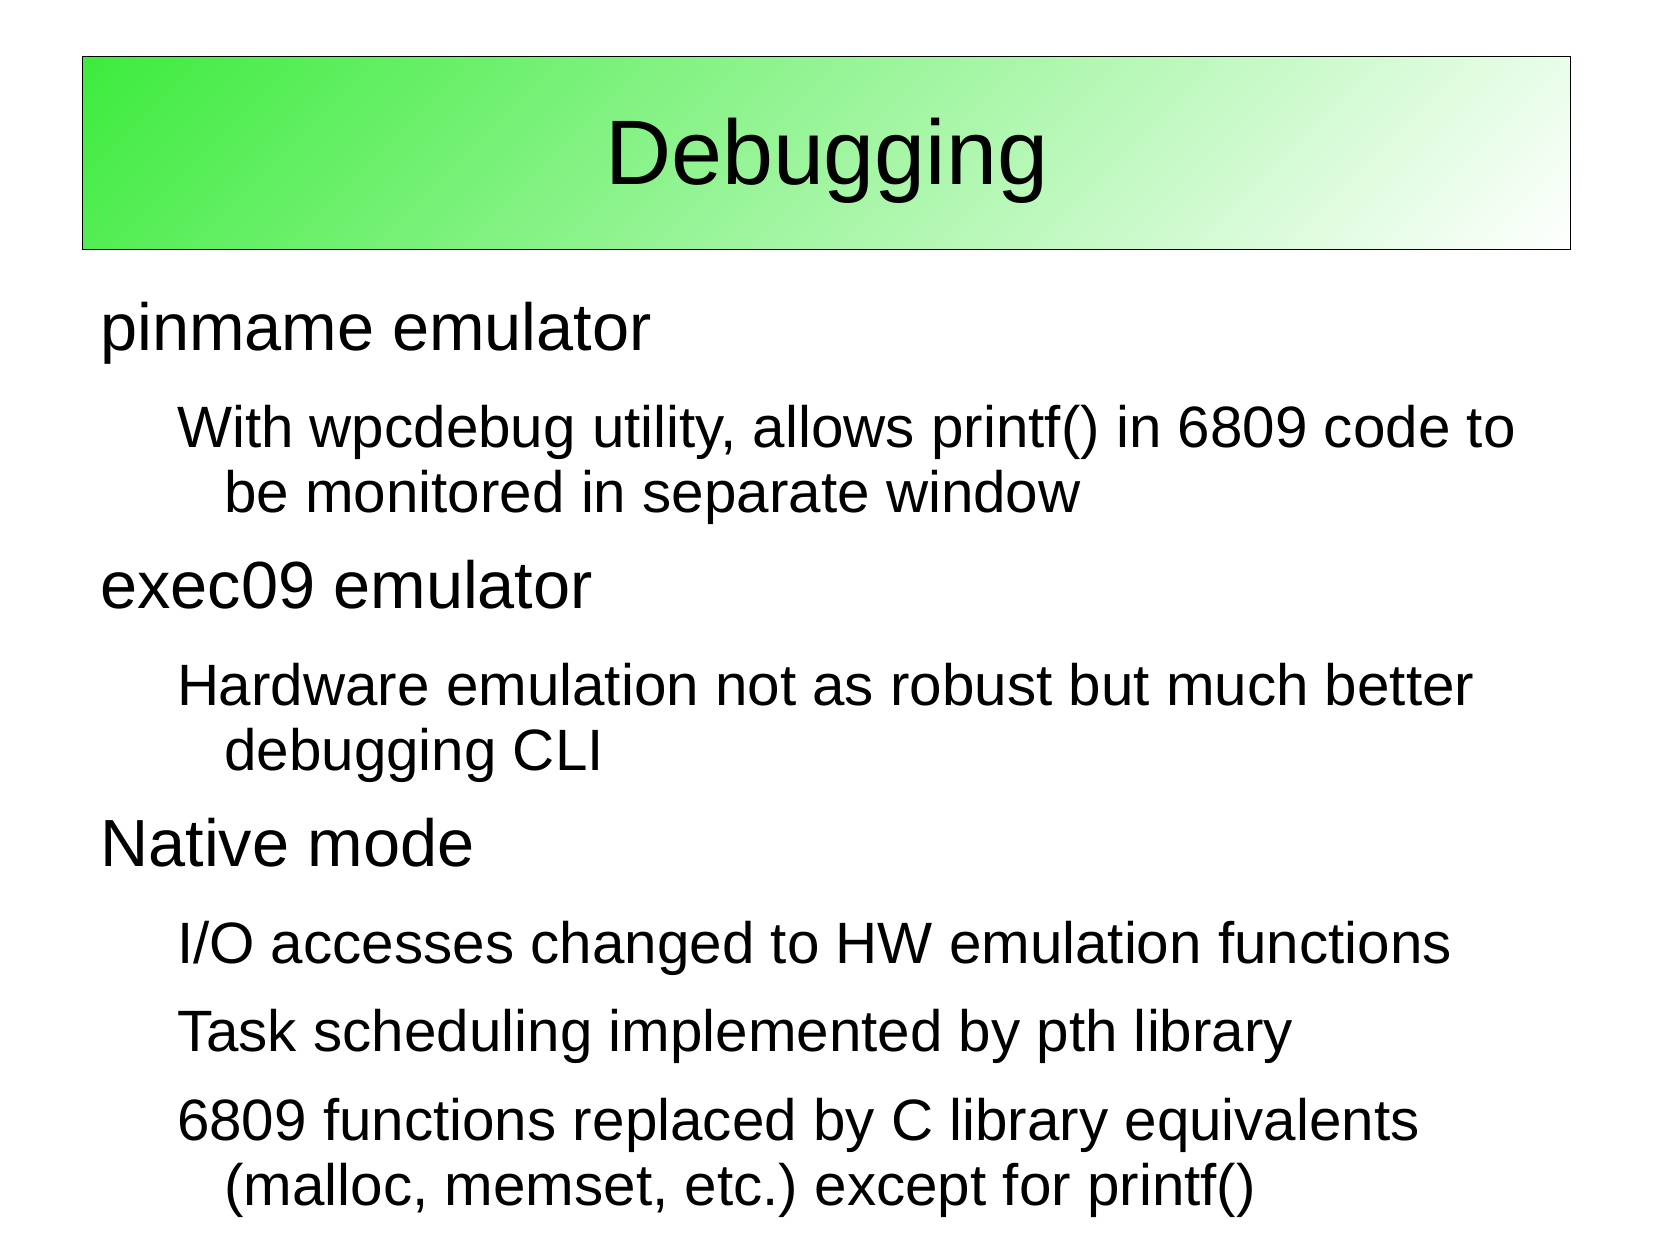

# Debugging
pinmame emulator
With wpcdebug utility, allows printf() in 6809 code to be monitored in separate window
exec09 emulator
Hardware emulation not as robust but much better debugging CLI
Native mode
I/O accesses changed to HW emulation functions
Task scheduling implemented by pth library
6809 functions replaced by C library equivalents (malloc, memset, etc.) except for printf()